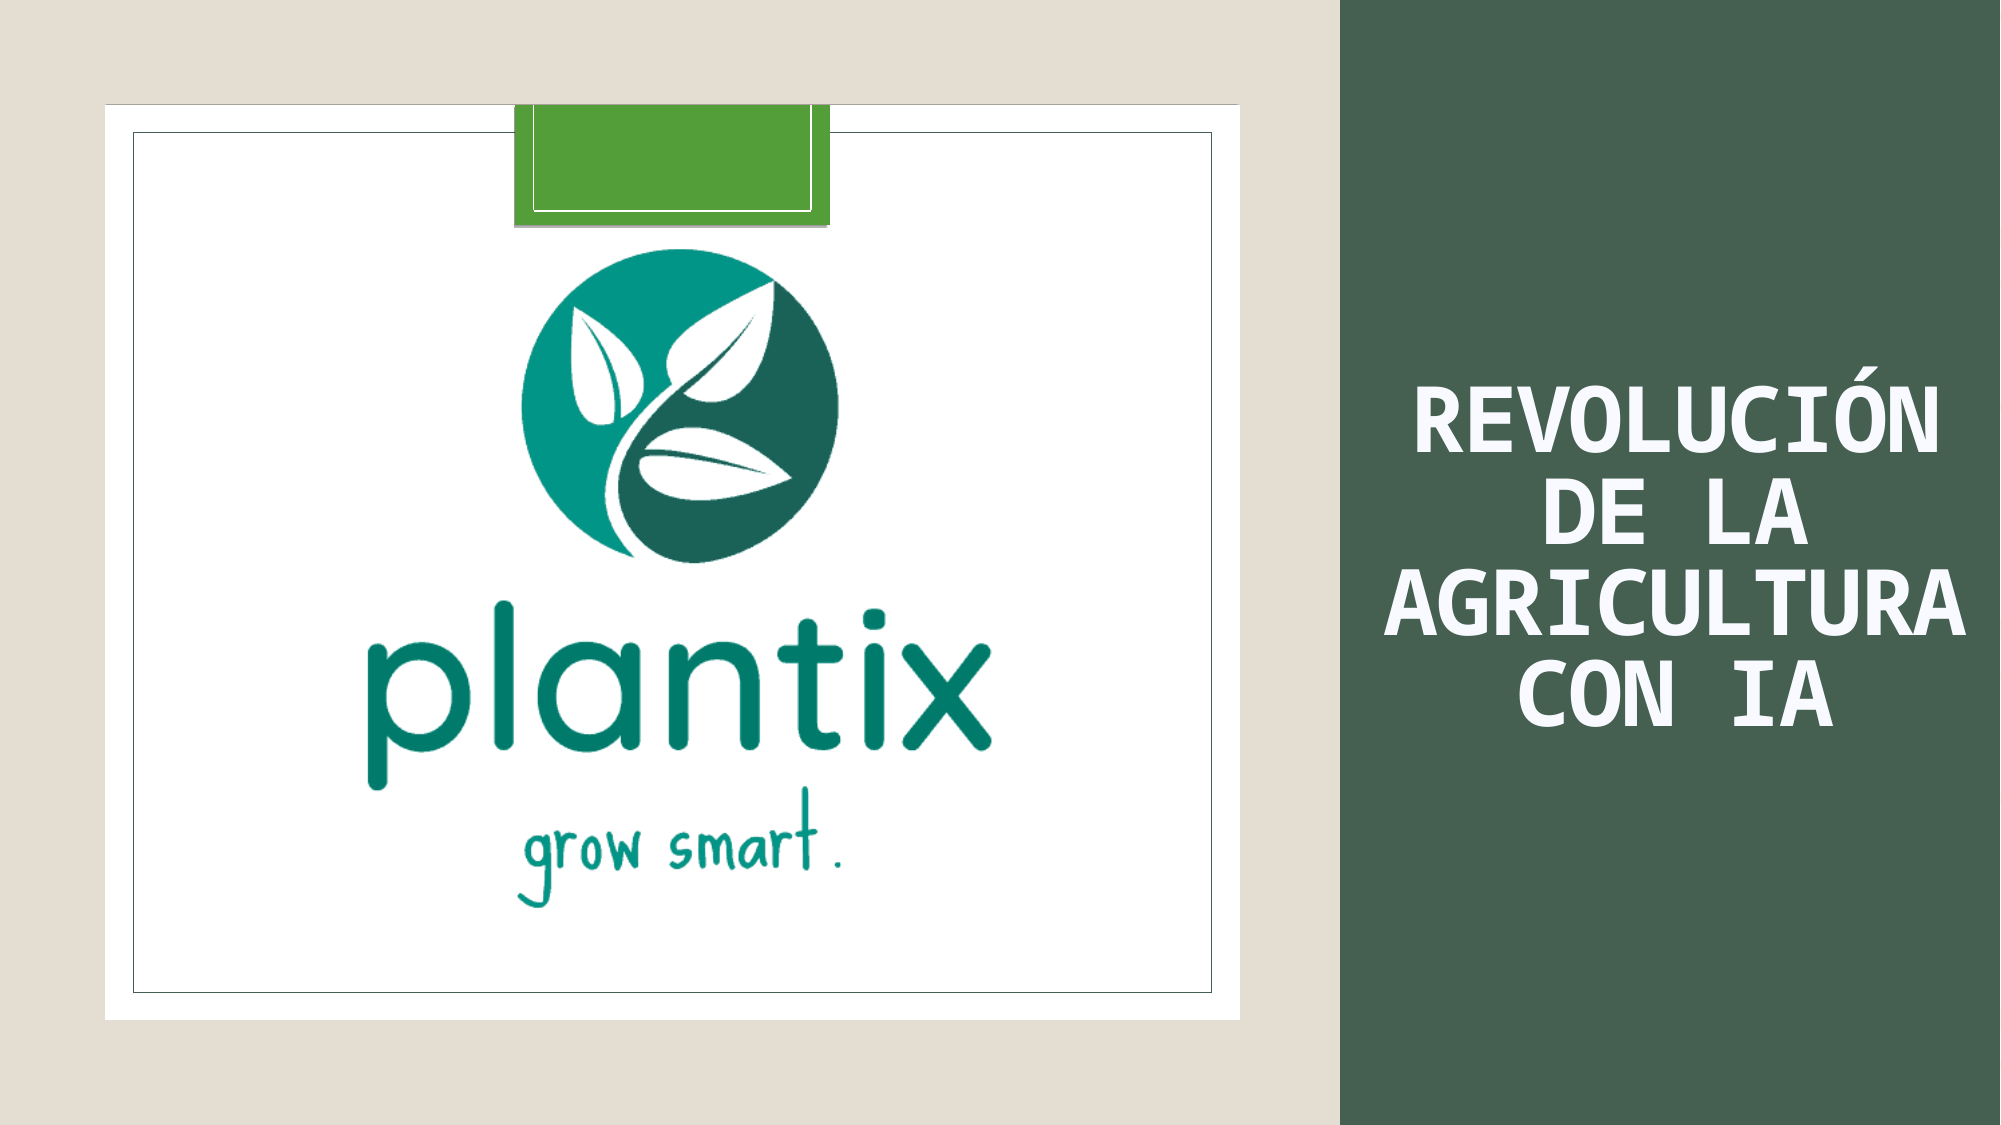

# Revolución de la Agricultura con IA